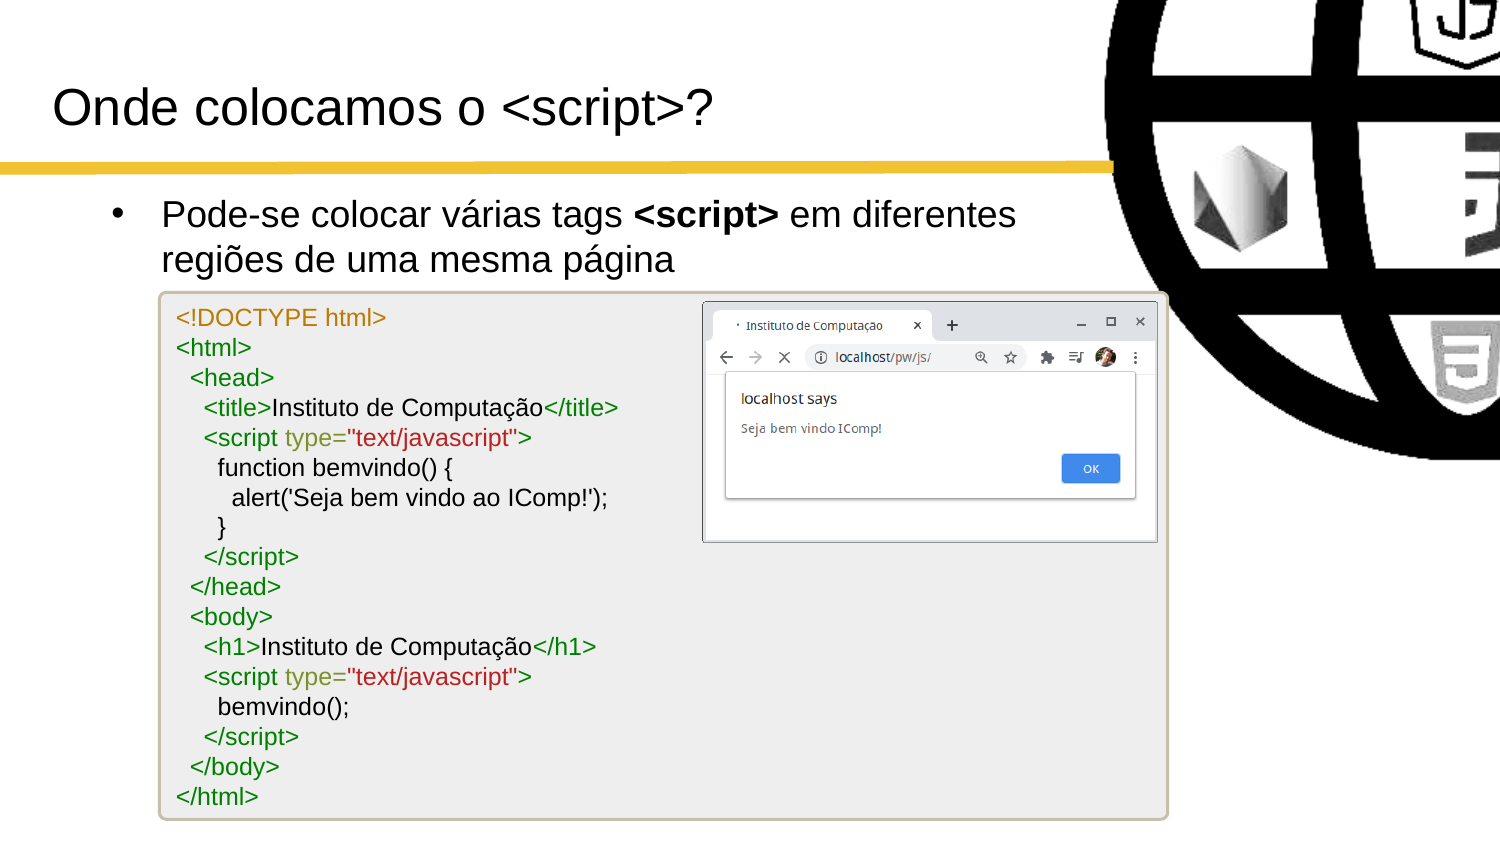

Onde colocamos o <script>?
Pode-se colocar várias tags <script> em diferentes regiões de uma mesma página
<!DOCTYPE html>
<html>
 <head>
 <title>Instituto de Computação</title>
 <script type="text/javascript">
 function bemvindo() {
 alert('Seja bem vindo ao IComp!');
 }
 </script>
 </head>
 <body>
 <h1>Instituto de Computação</h1>
 <script type="text/javascript">
 bemvindo();
 </script>
 </body>
</html>